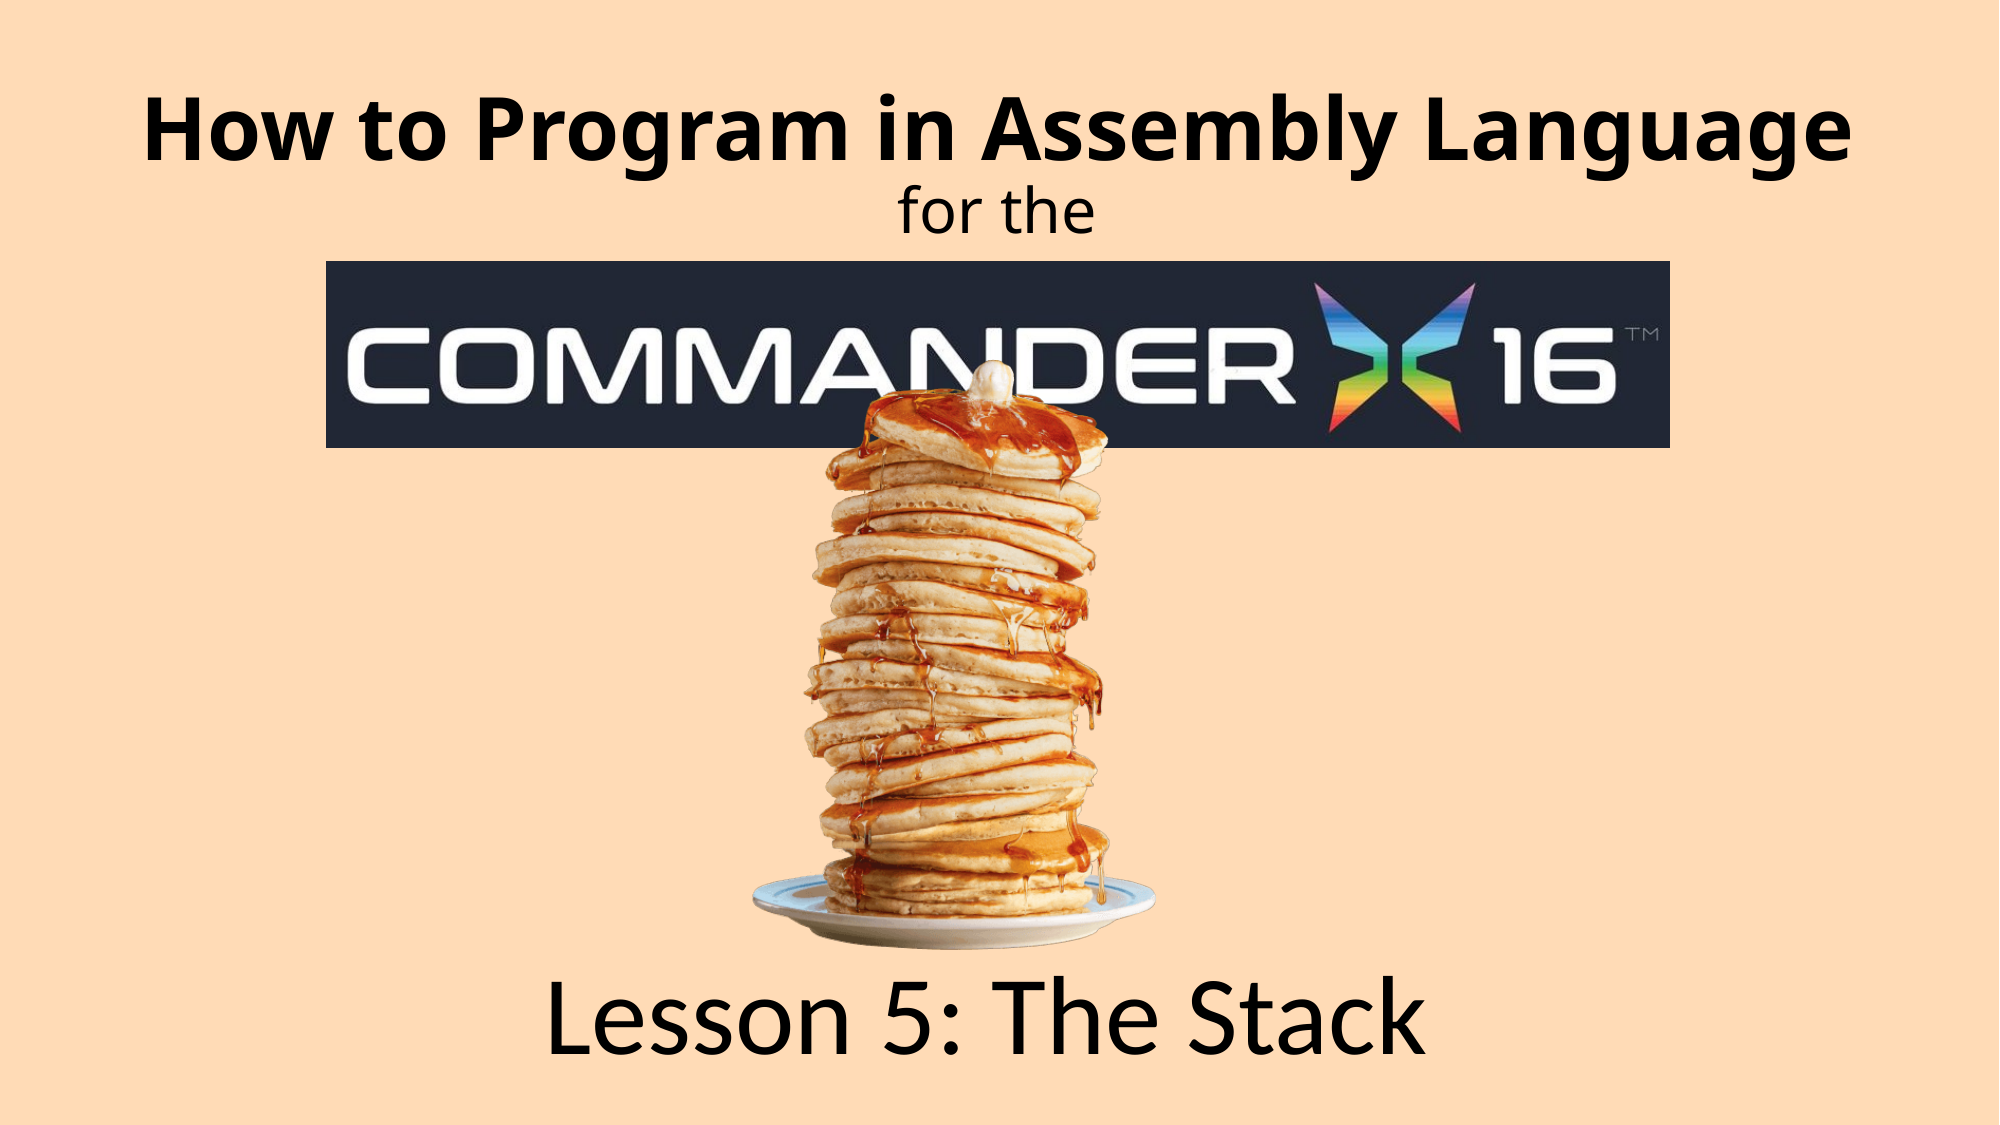

# How to Program in Assembly Language for the
Lesson 5: The Stack